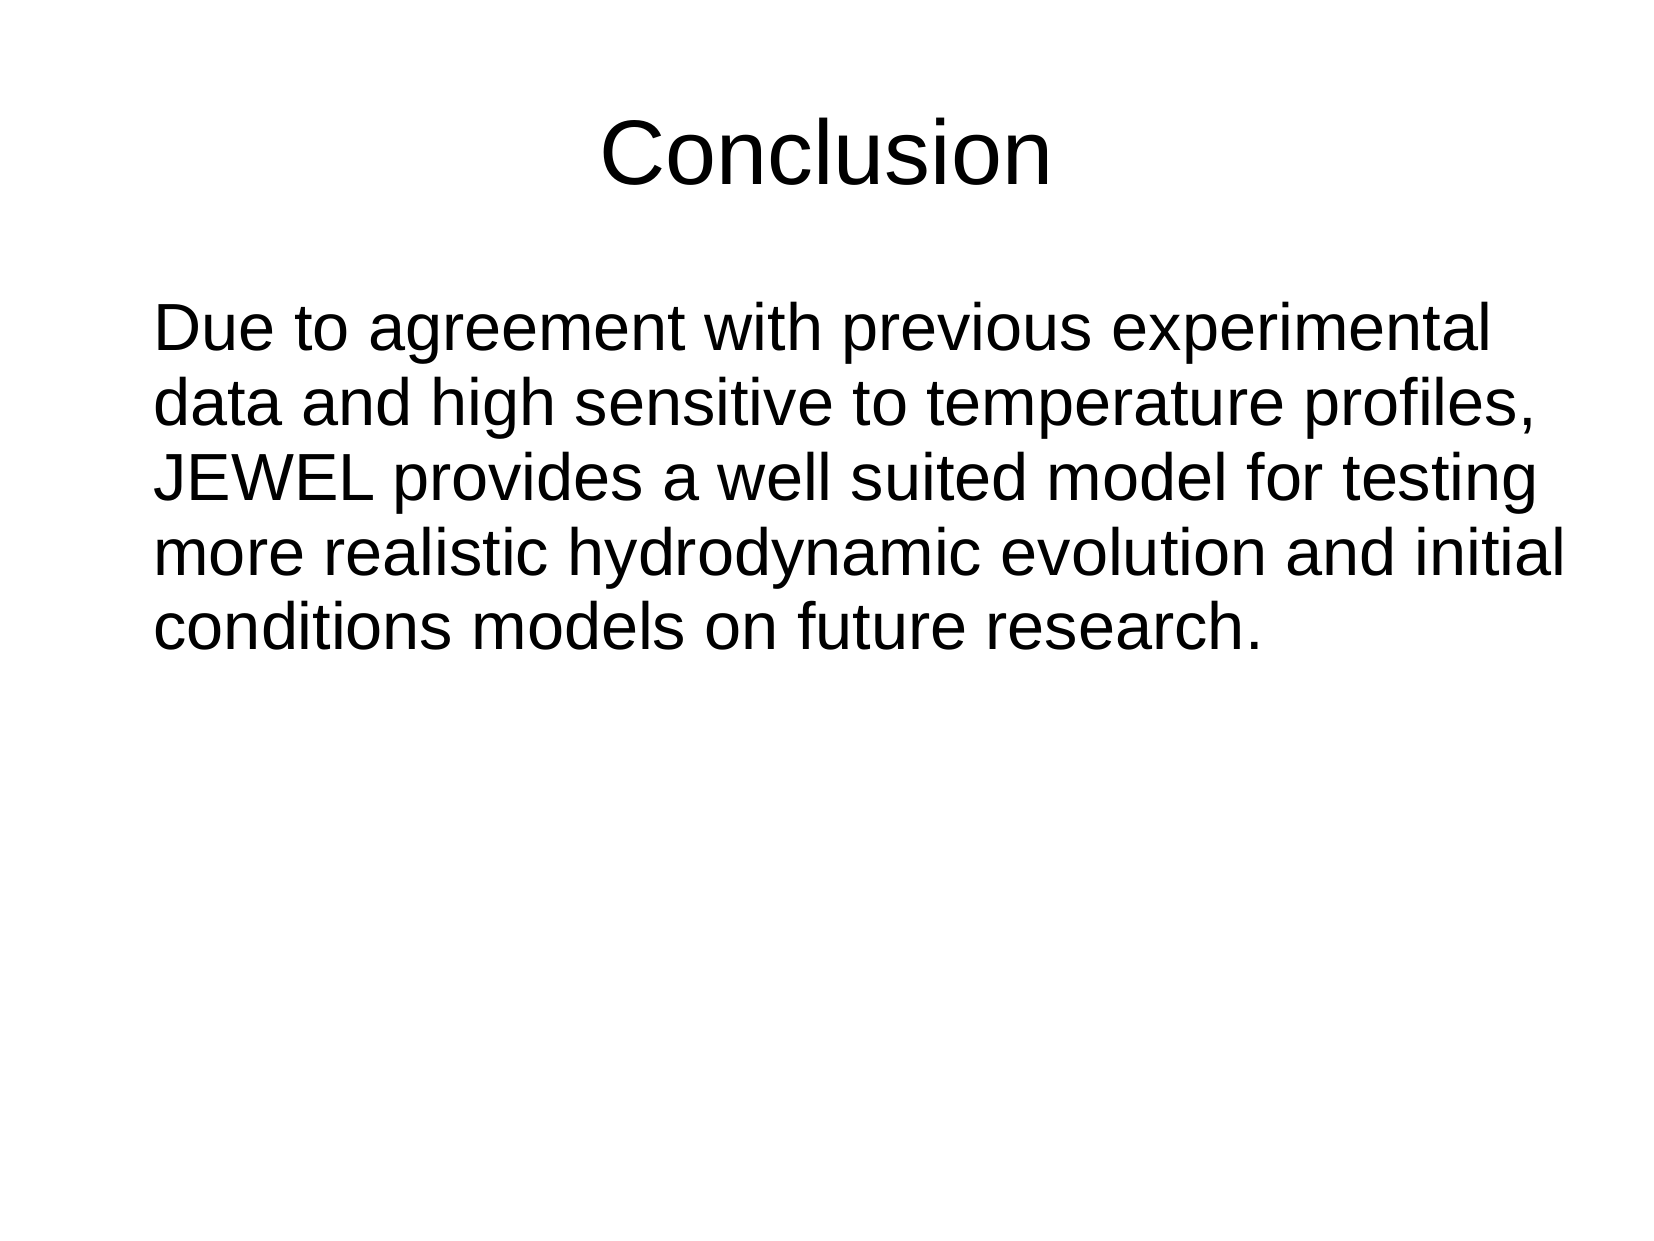

# Conclusion
Due to agreement with previous experimental data and high sensitive to temperature profiles, JEWEL provides a well suited model for testing more realistic hydrodynamic evolution and initial conditions models on future research.